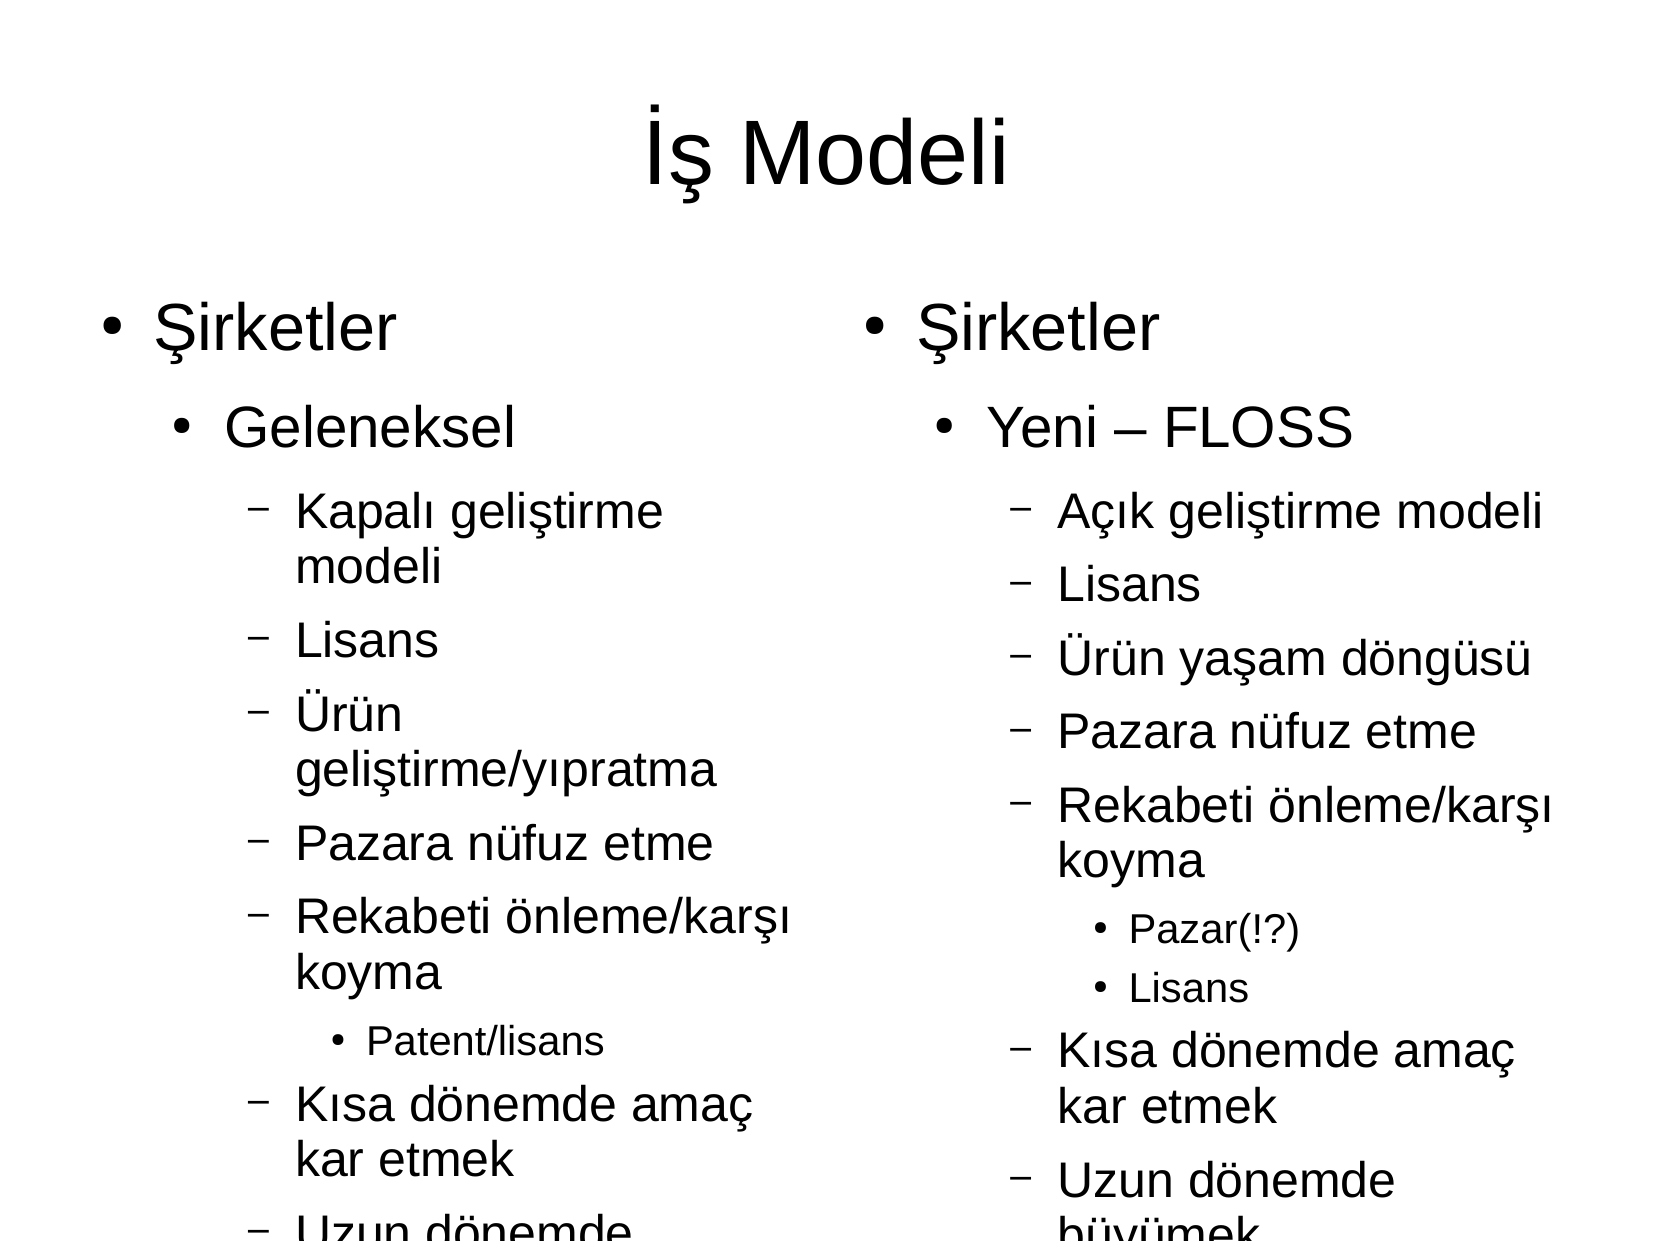

# İş Modeli
Şirketler
Geleneksel
Kapalı geliştirme modeli
Lisans
Ürün geliştirme/yıpratma
Pazara nüfuz etme
Rekabeti önleme/karşı koyma
Patent/lisans
Kısa dönemde amaç kar etmek
Uzun dönemde büyümek
Başarı garantisi(!?)
Şirketler
Yeni – FLOSS
Açık geliştirme modeli
Lisans
Ürün yaşam döngüsü
Pazara nüfuz etme
Rekabeti önleme/karşı koyma
Pazar(!?)
Lisans
Kısa dönemde amaç kar etmek
Uzun dönemde büyümek
Başarı garantisi(!?)